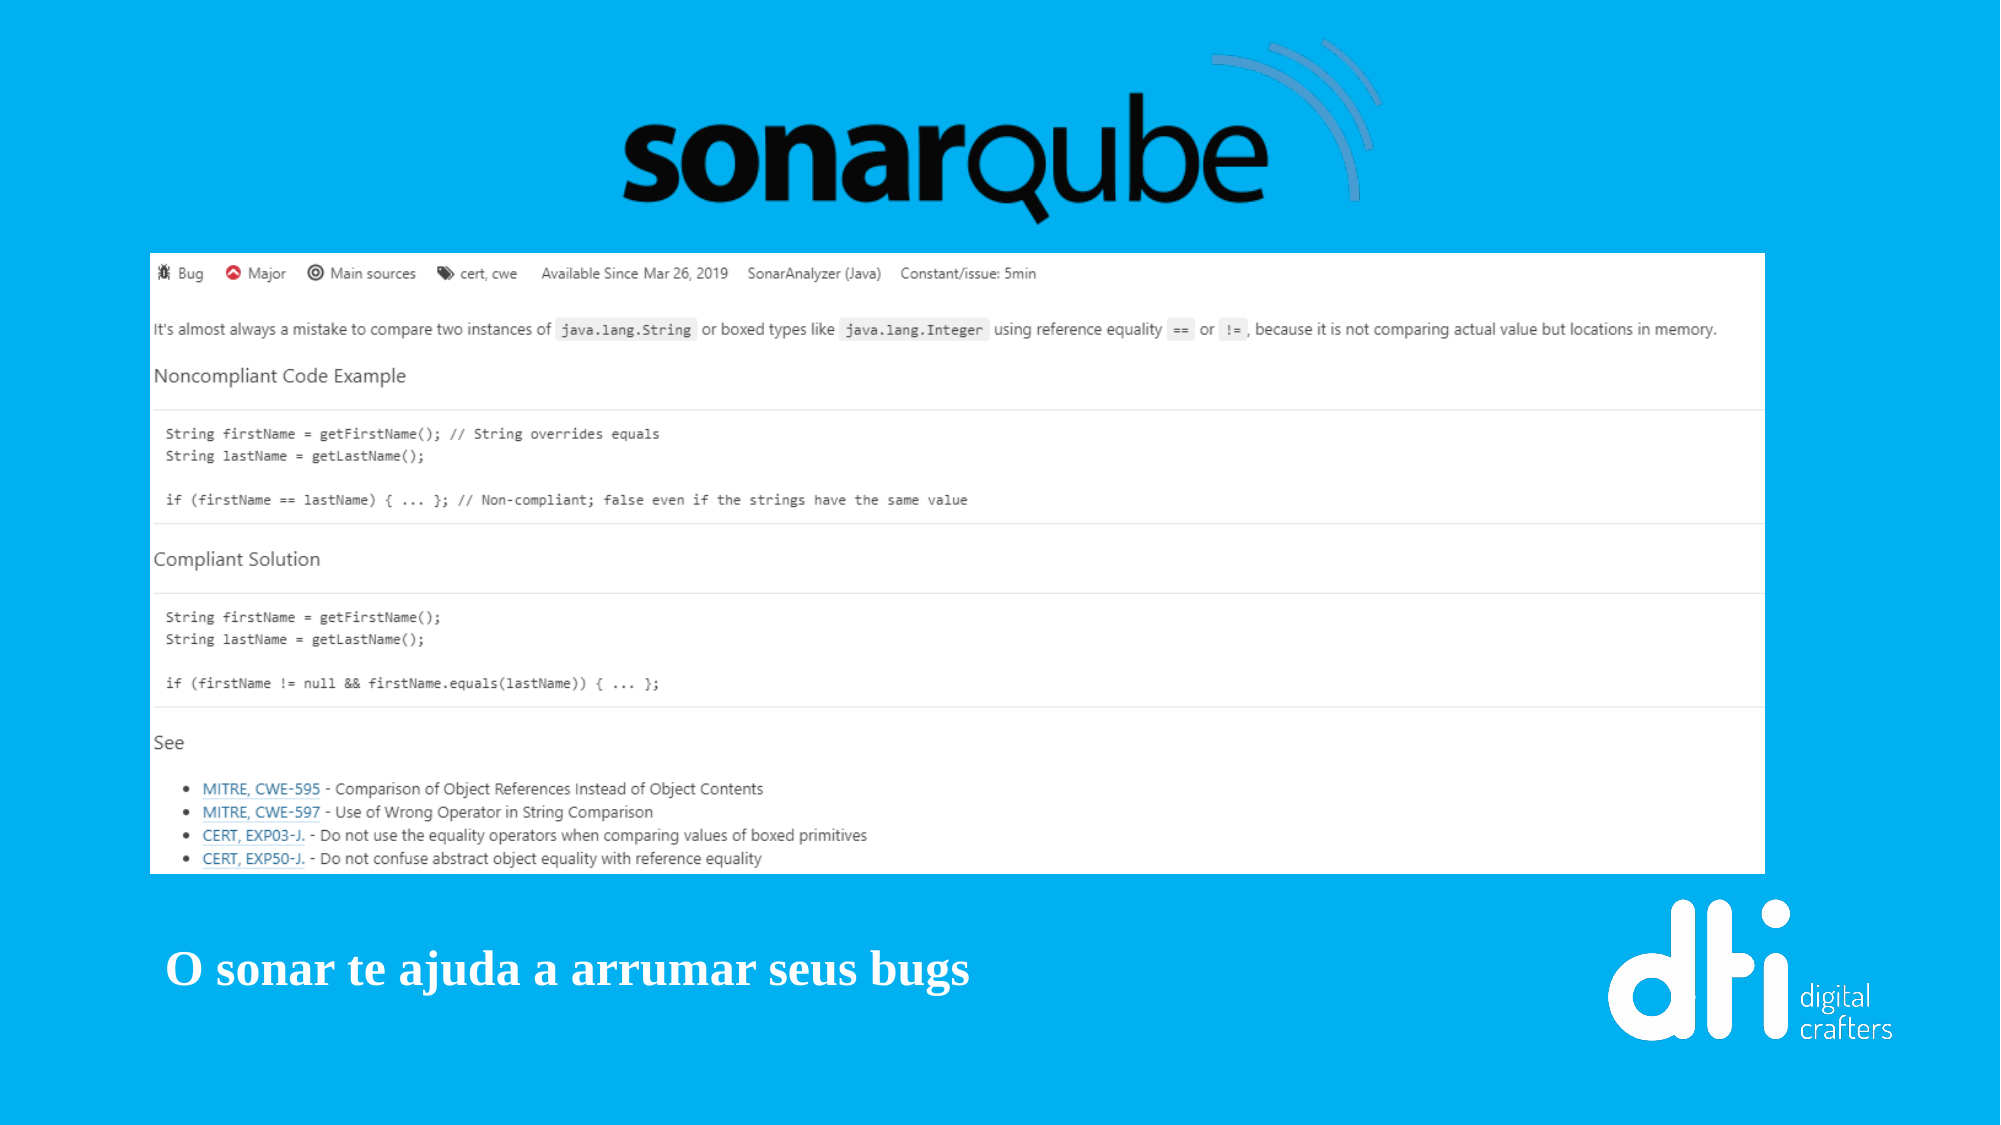

O sonar te ajuda a arrumar seus bugs